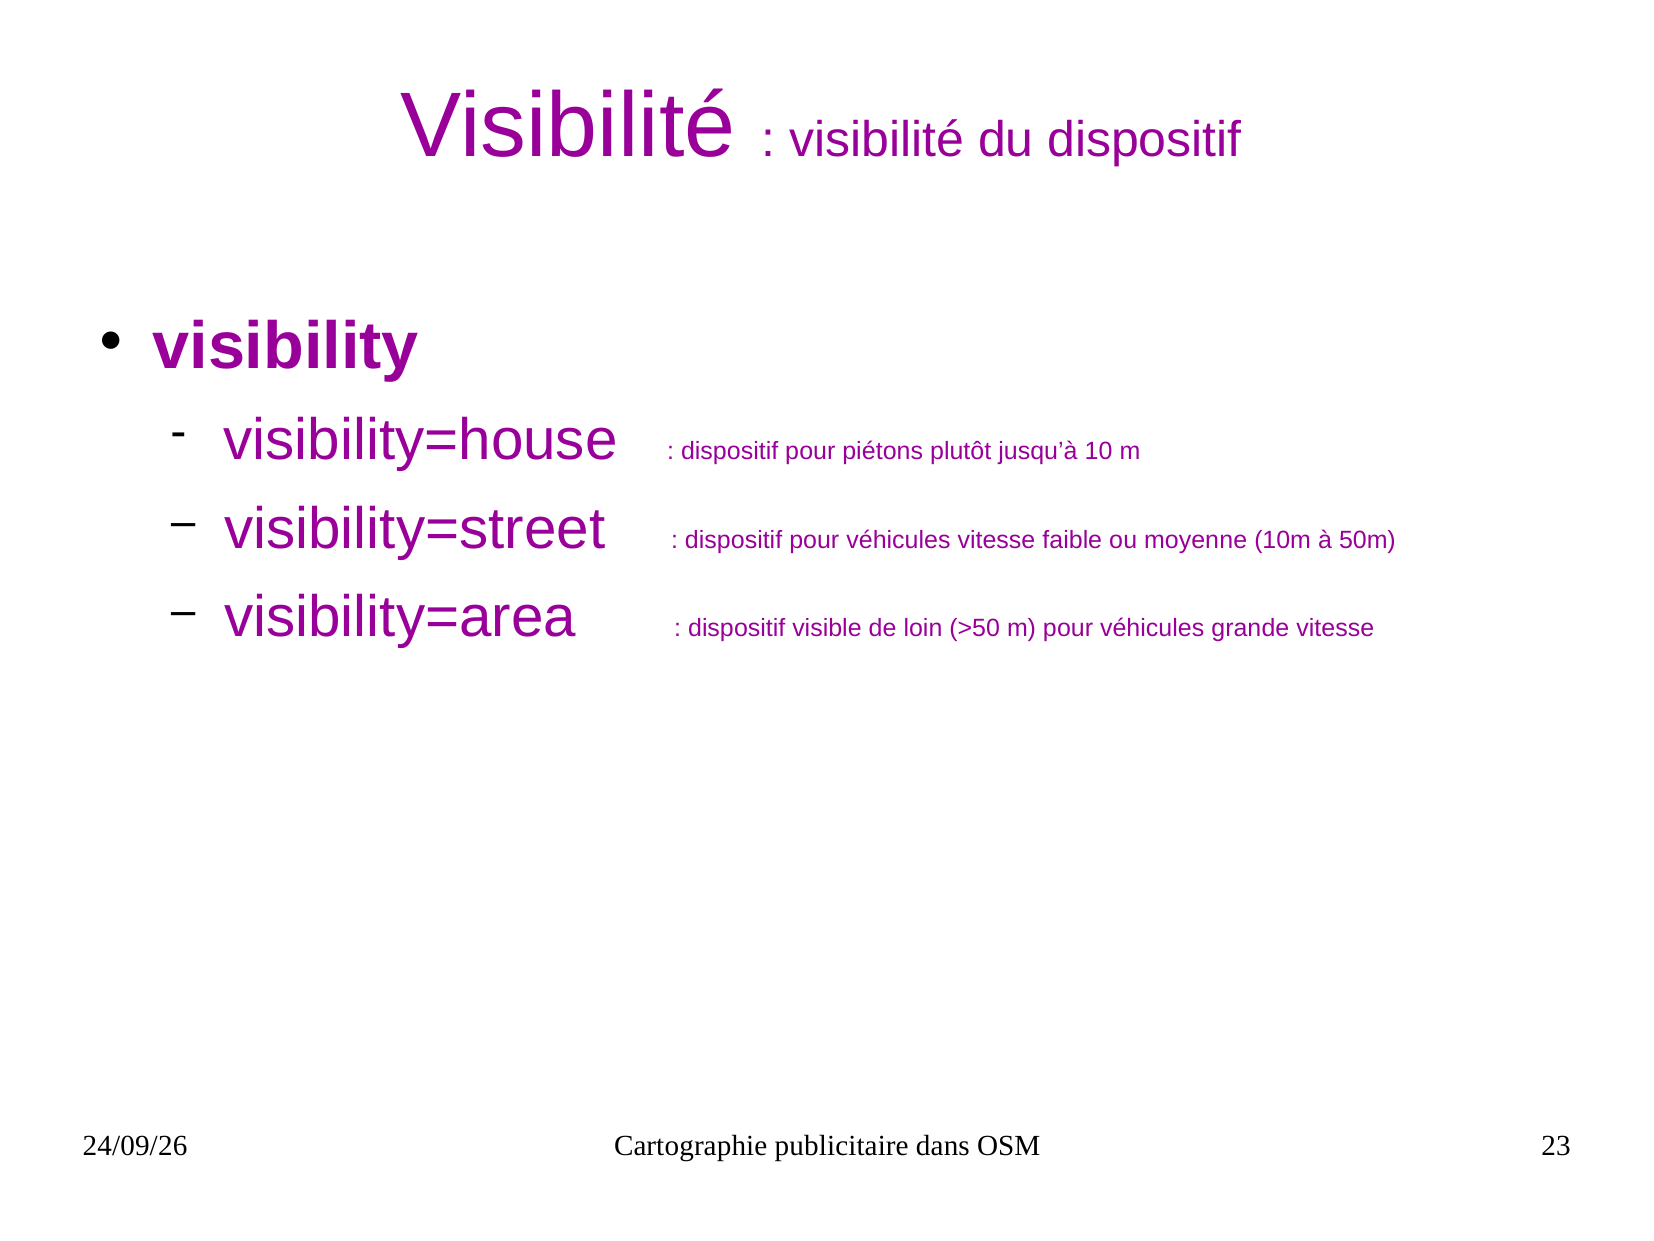

# Visibilité : visibilité du dispositif
visibility
visibility=house : dispositif pour piétons plutôt jusqu’à 10 m
visibility=street : dispositif pour véhicules vitesse faible ou moyenne (10m à 50m)
visibility=area : dispositif visible de loin (>50 m) pour véhicules grande vitesse
Cartographie publicitaire dans OSM
23